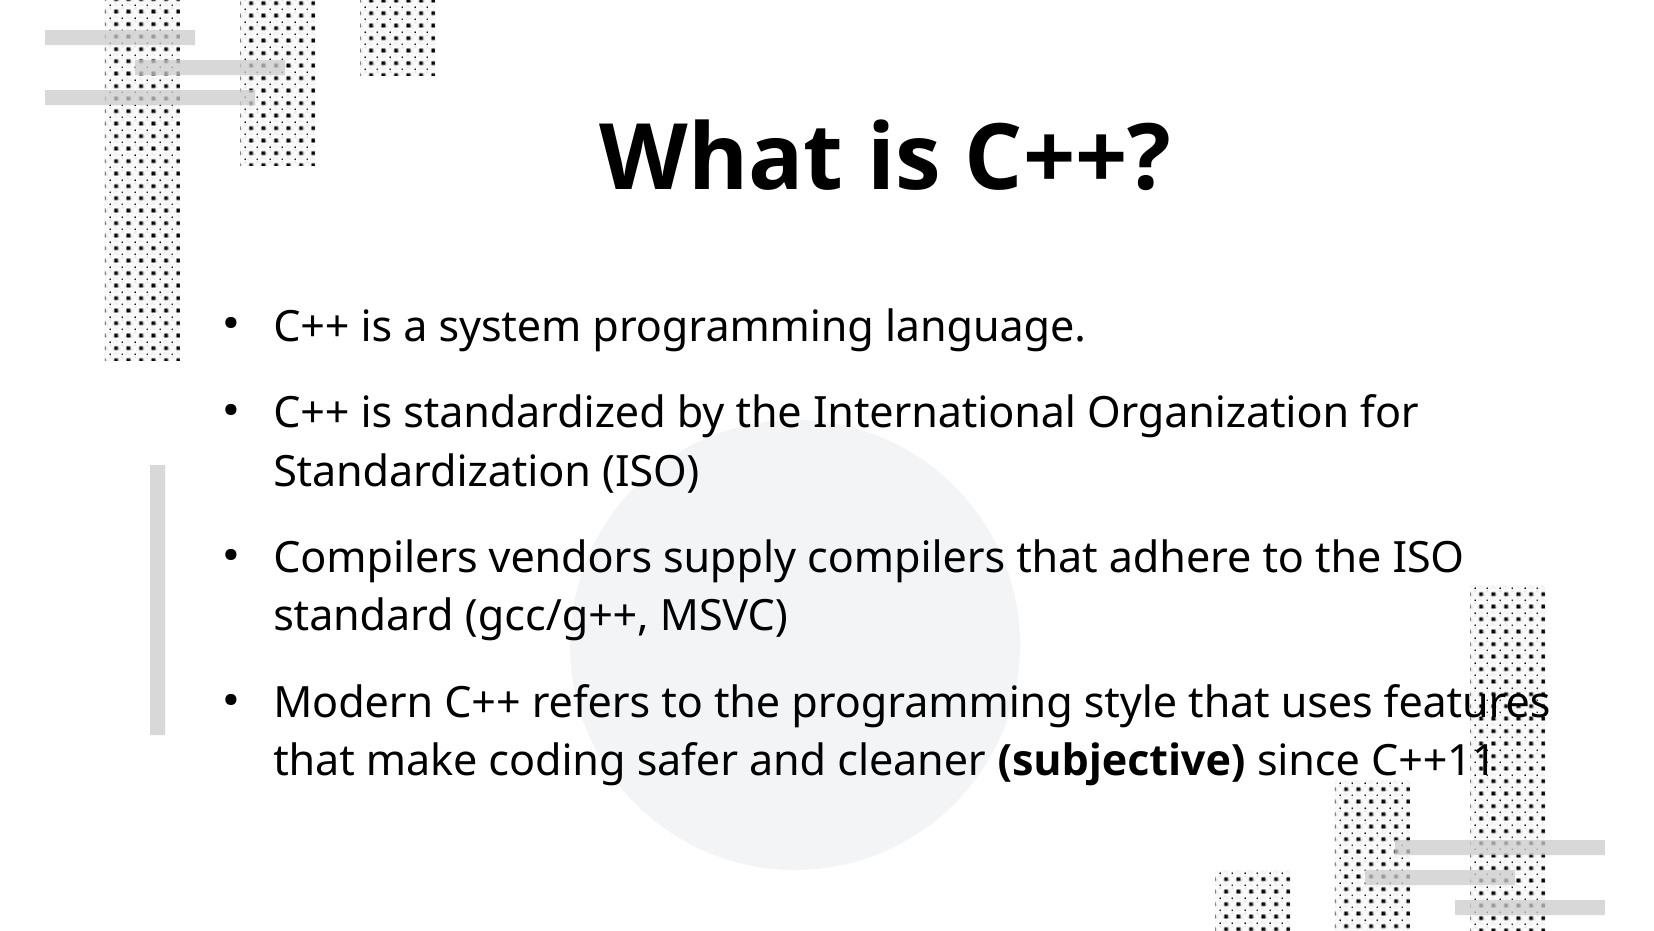

# What is C++?
C++ is a system programming language.
C++ is standardized by the International Organization for Standardization (ISO)
Compilers vendors supply compilers that adhere to the ISO standard (gcc/g++, MSVC)
Modern C++ refers to the programming style that uses features that make coding safer and cleaner (subjective) since C++11